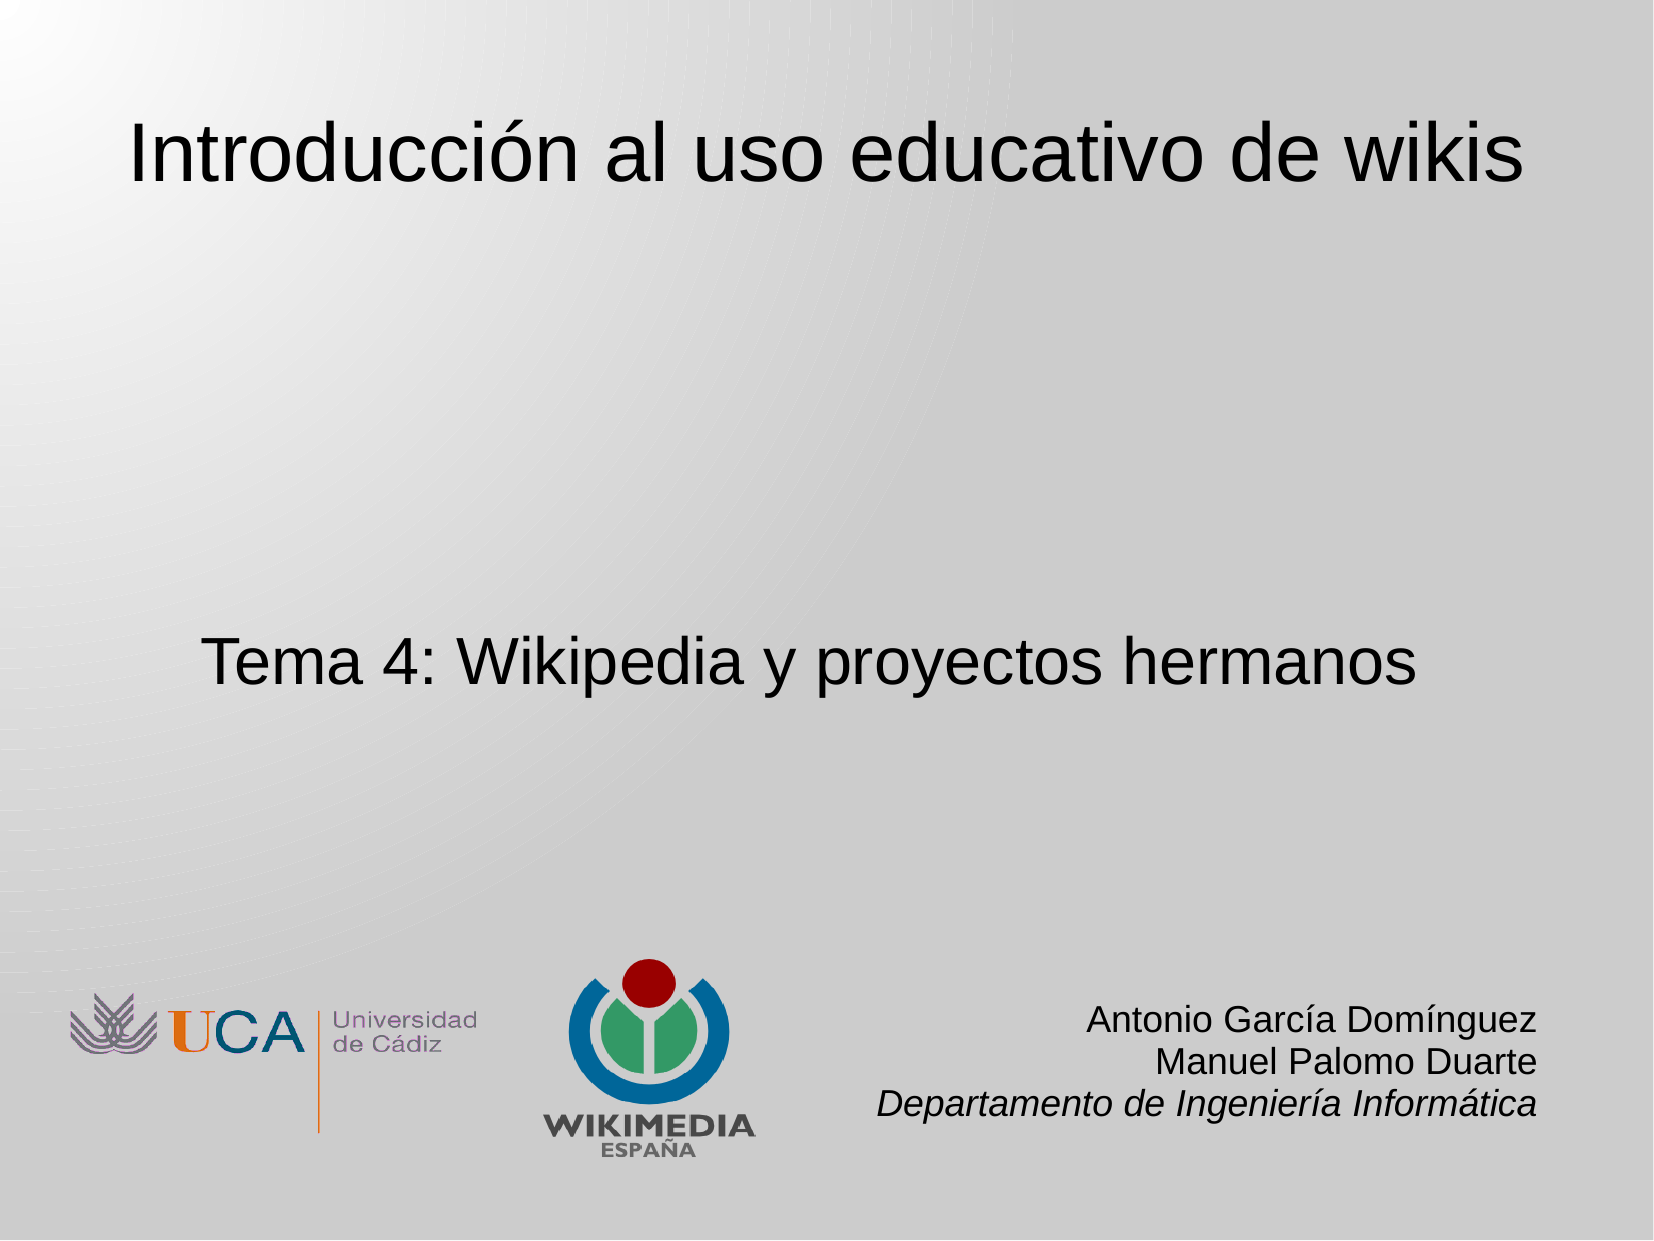

# Introducción al uso educativo de wikis
Tema 4: Wikipedia y proyectos hermanos
Antonio García Domínguez
Manuel Palomo Duarte
Departamento de Ingeniería Informática